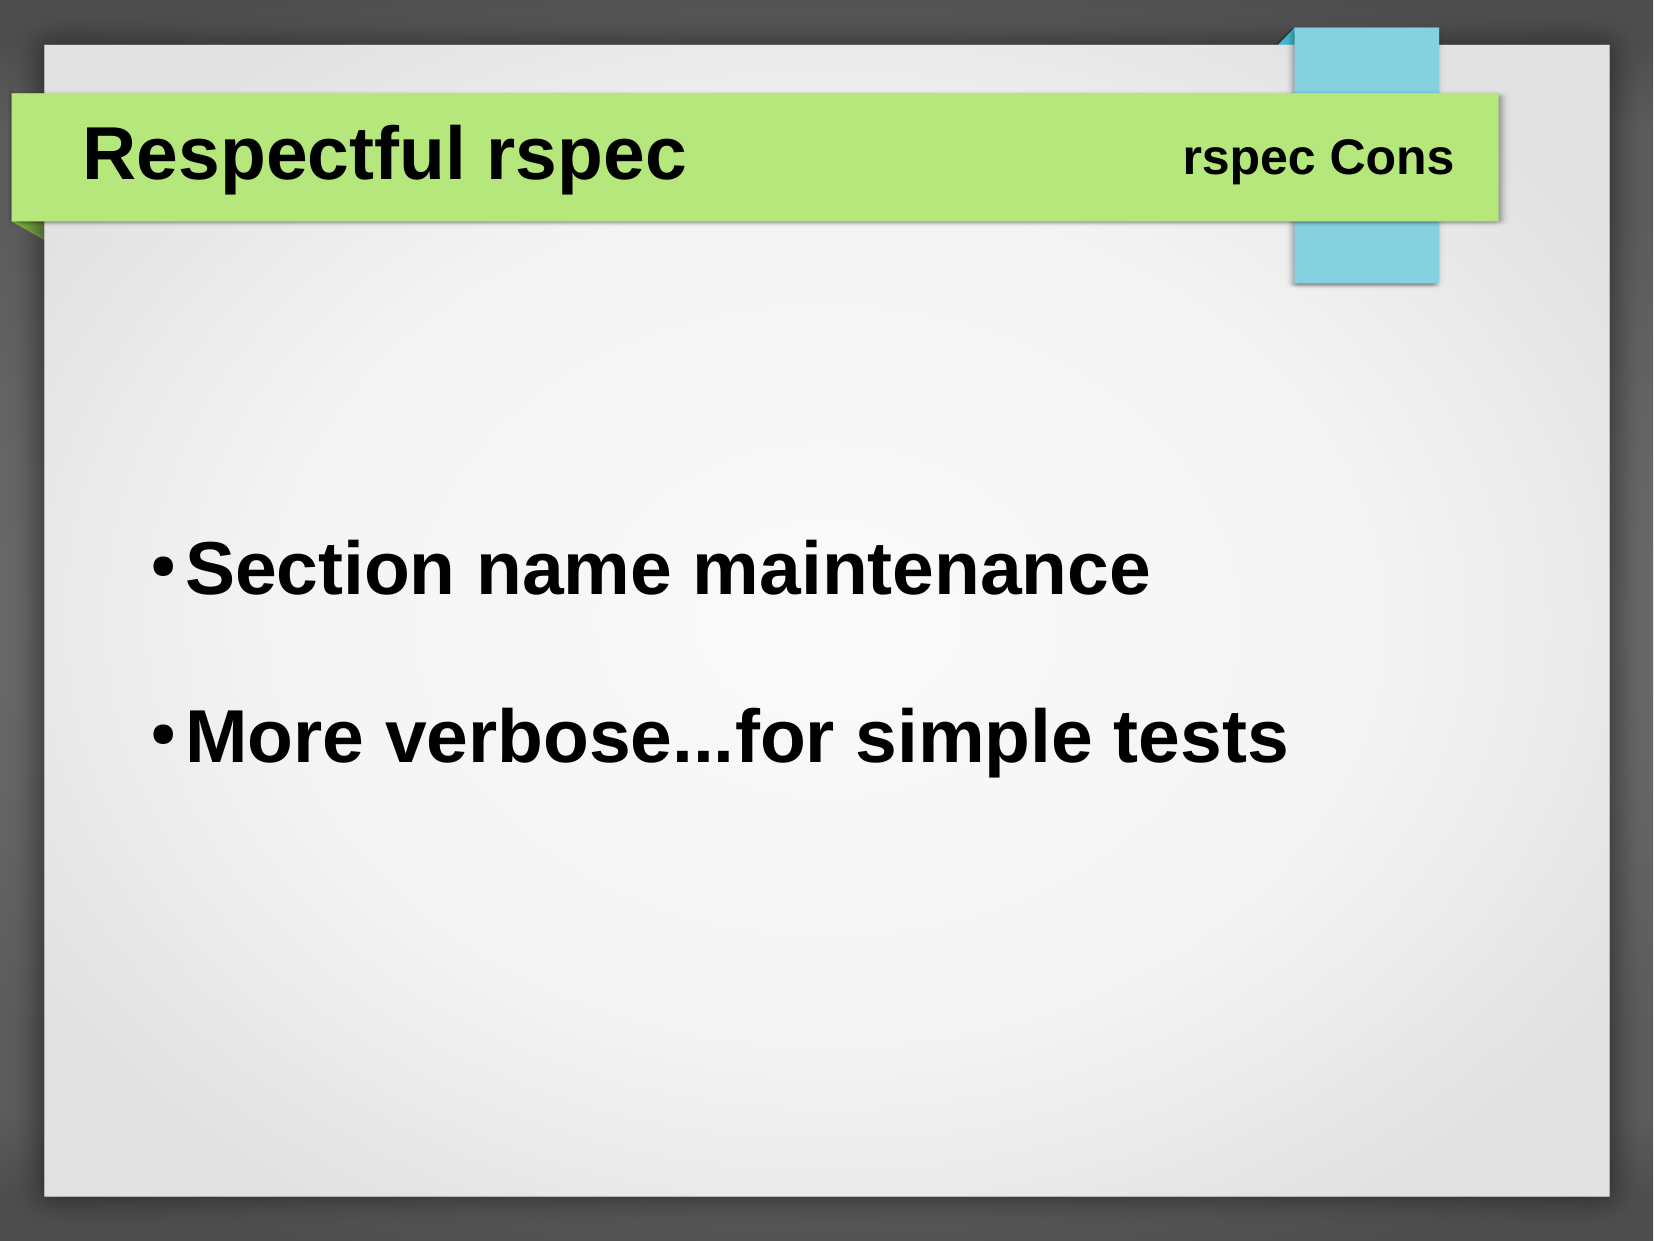

# Respectful rspec
rspec Cons
Section name maintenance
More verbose...for simple tests